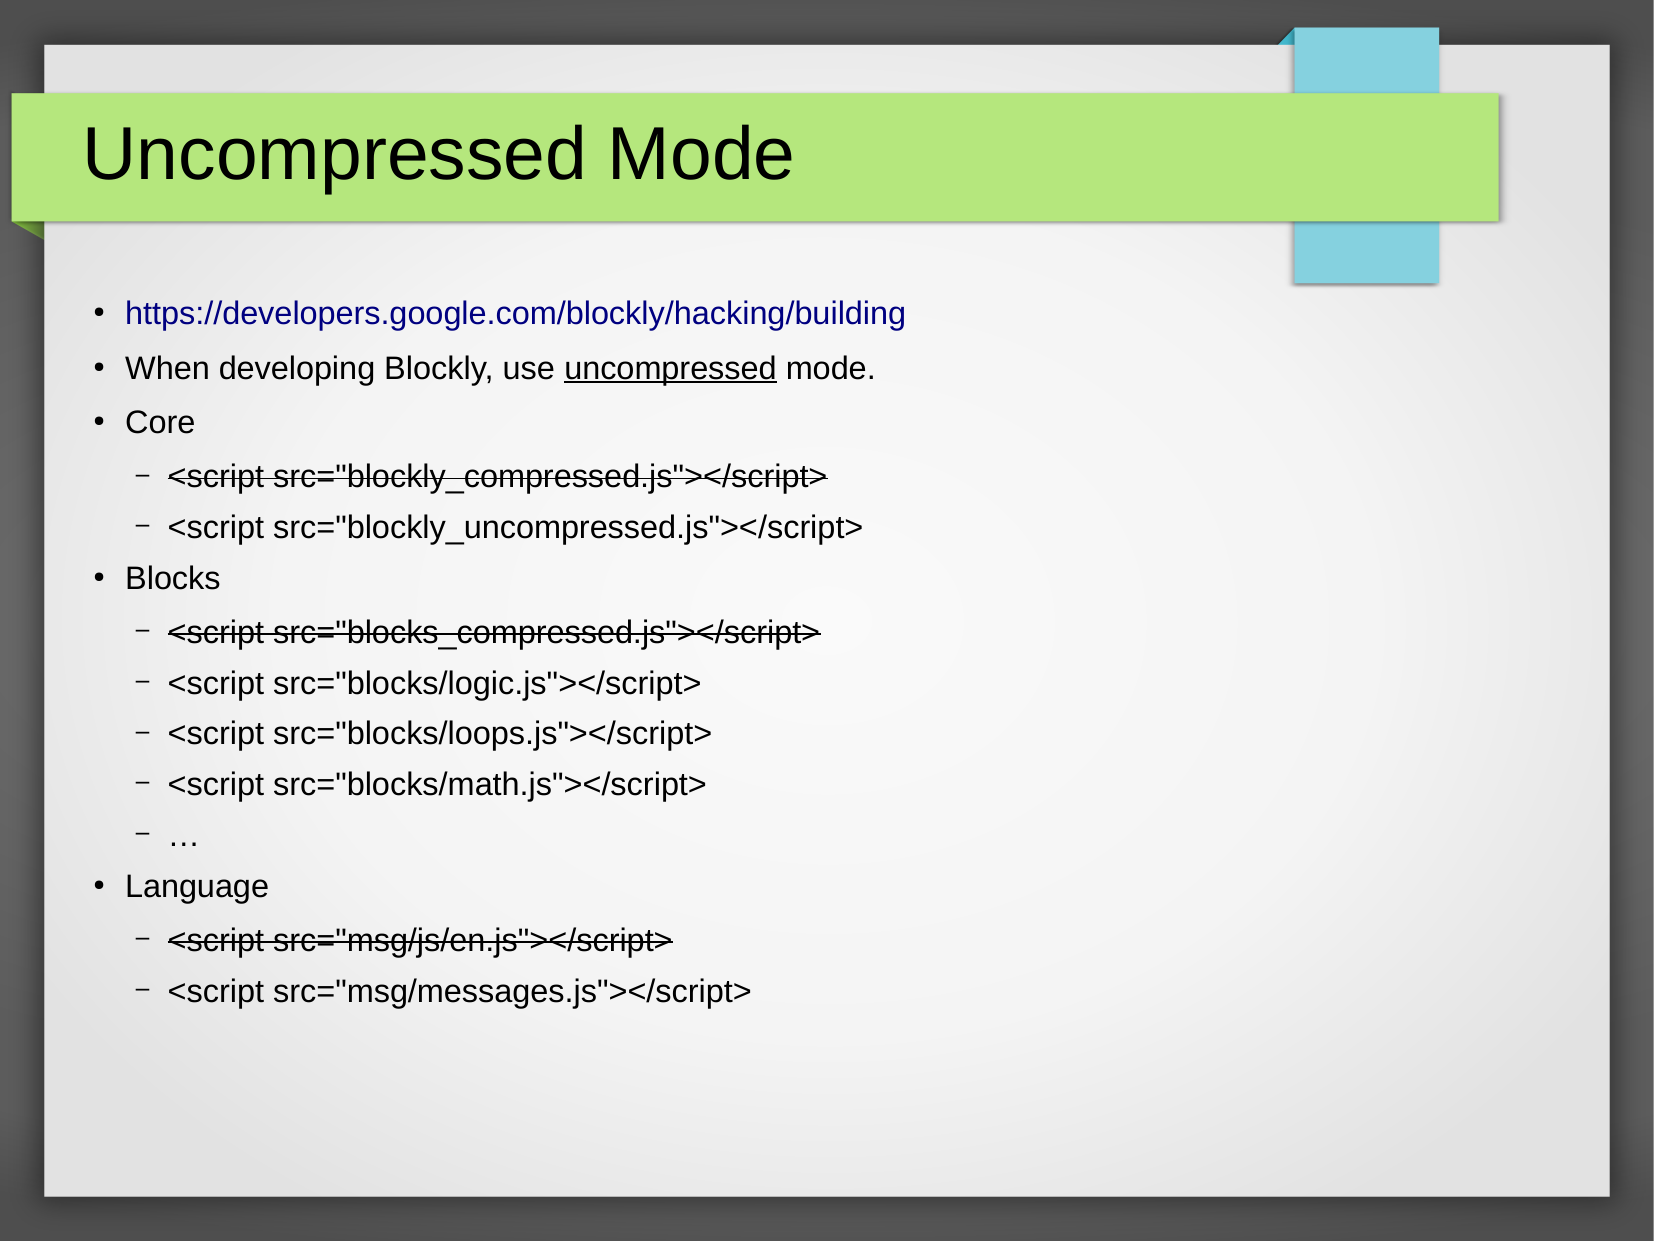

# Uncompressed Mode
https://developers.google.com/blockly/hacking/building
When developing Blockly, use uncompressed mode.
Core
<script src="blockly_compressed.js"></script>
<script src="blockly_uncompressed.js"></script>
Blocks
<script src="blocks_compressed.js"></script>
<script src="blocks/logic.js"></script>
<script src="blocks/loops.js"></script>
<script src="blocks/math.js"></script>
…
Language
<script src="msg/js/en.js"></script>
<script src="msg/messages.js"></script>